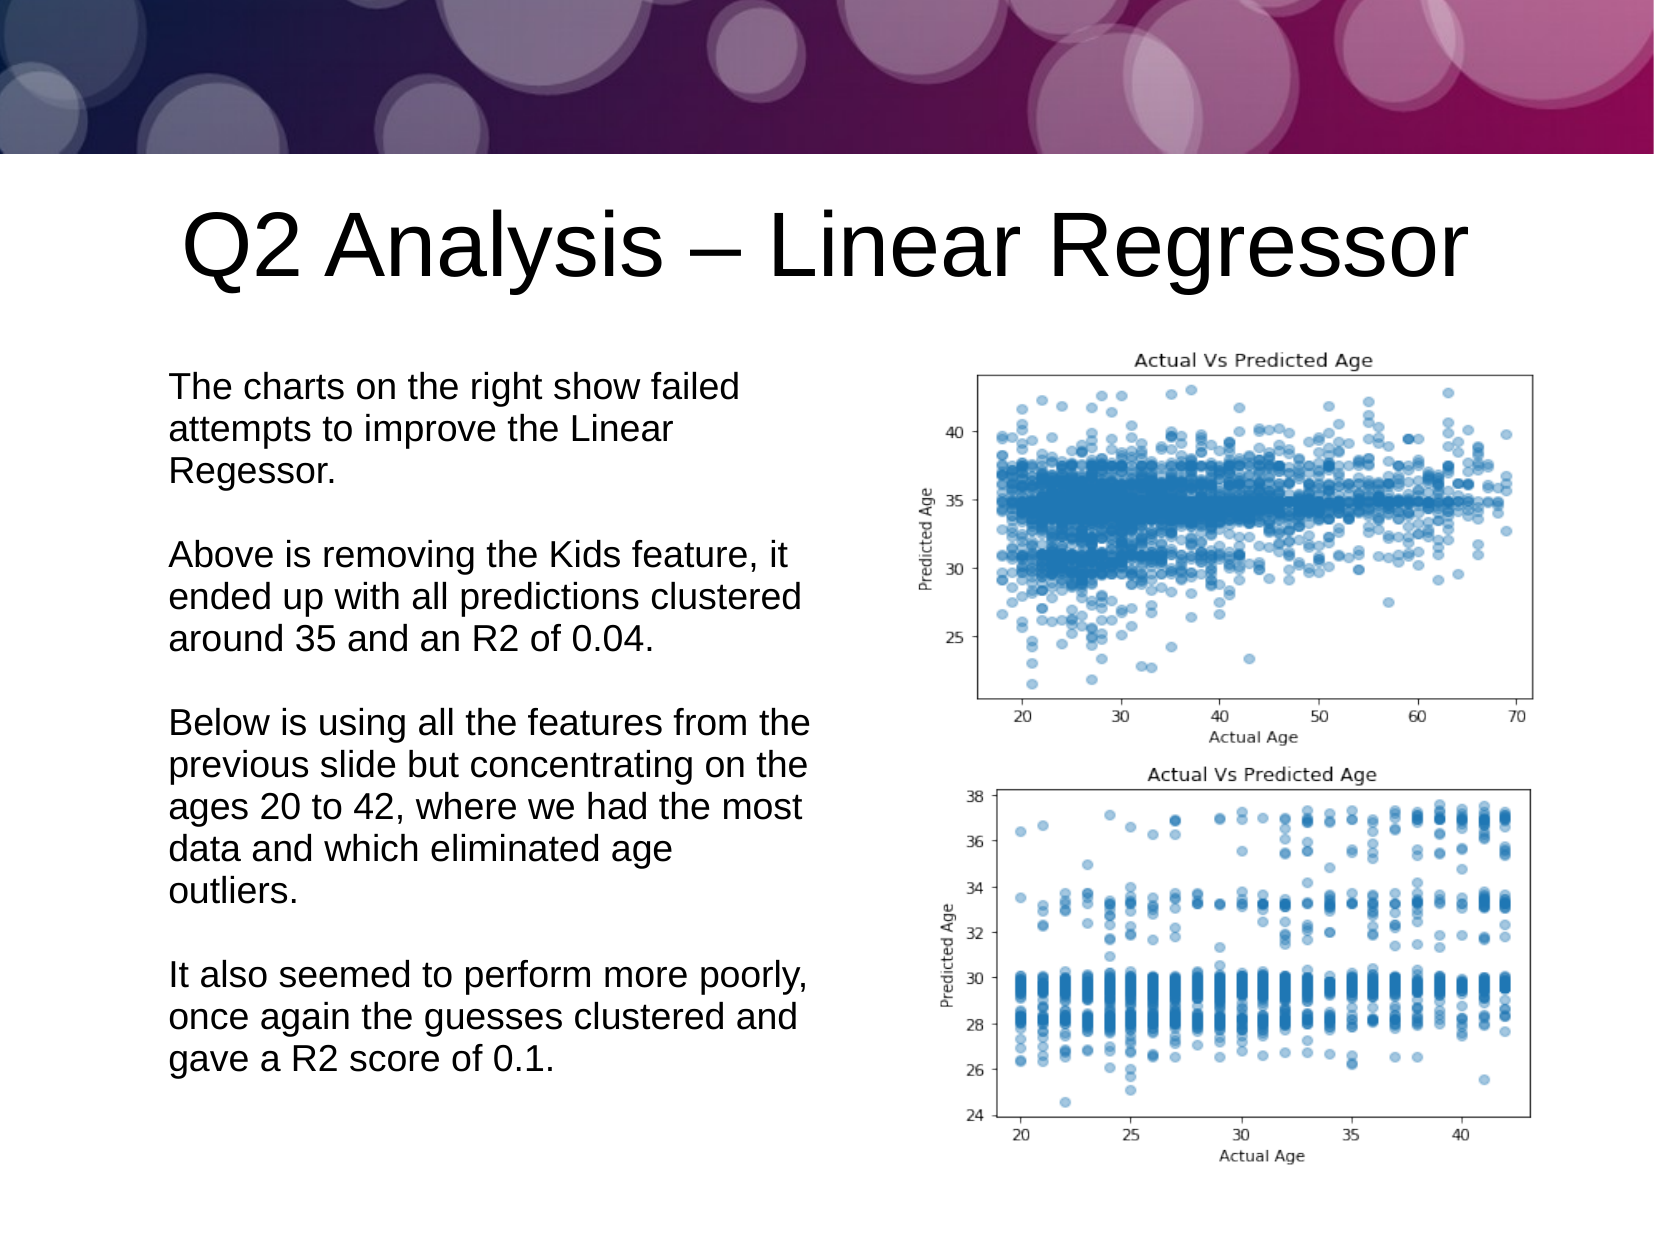

# Q2 Analysis – Linear Regressor
The charts on the right show failed attempts to improve the Linear Regessor.
Above is removing the Kids feature, it ended up with all predictions clustered around 35 and an R2 of 0.04.
Below is using all the features from the previous slide but concentrating on the ages 20 to 42, where we had the most data and which eliminated age outliers.
It also seemed to perform more poorly, once again the guesses clustered and gave a R2 score of 0.1.